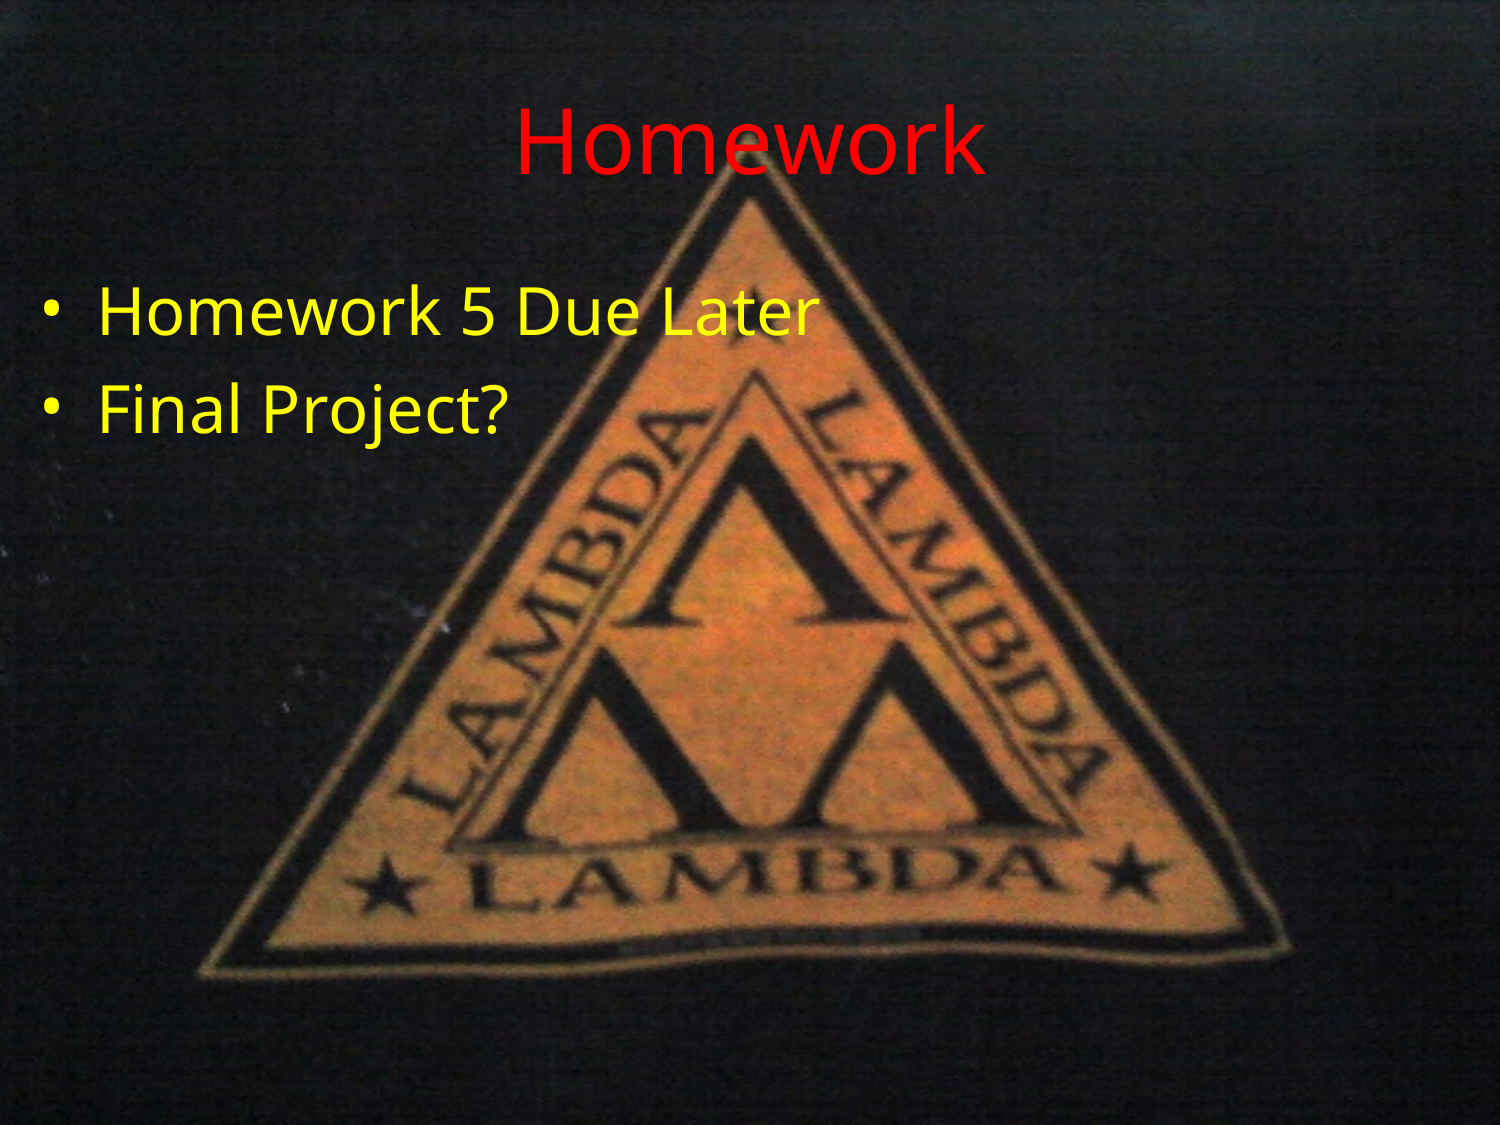

# Homework
Homework 5 Due Later
Final Project?
43